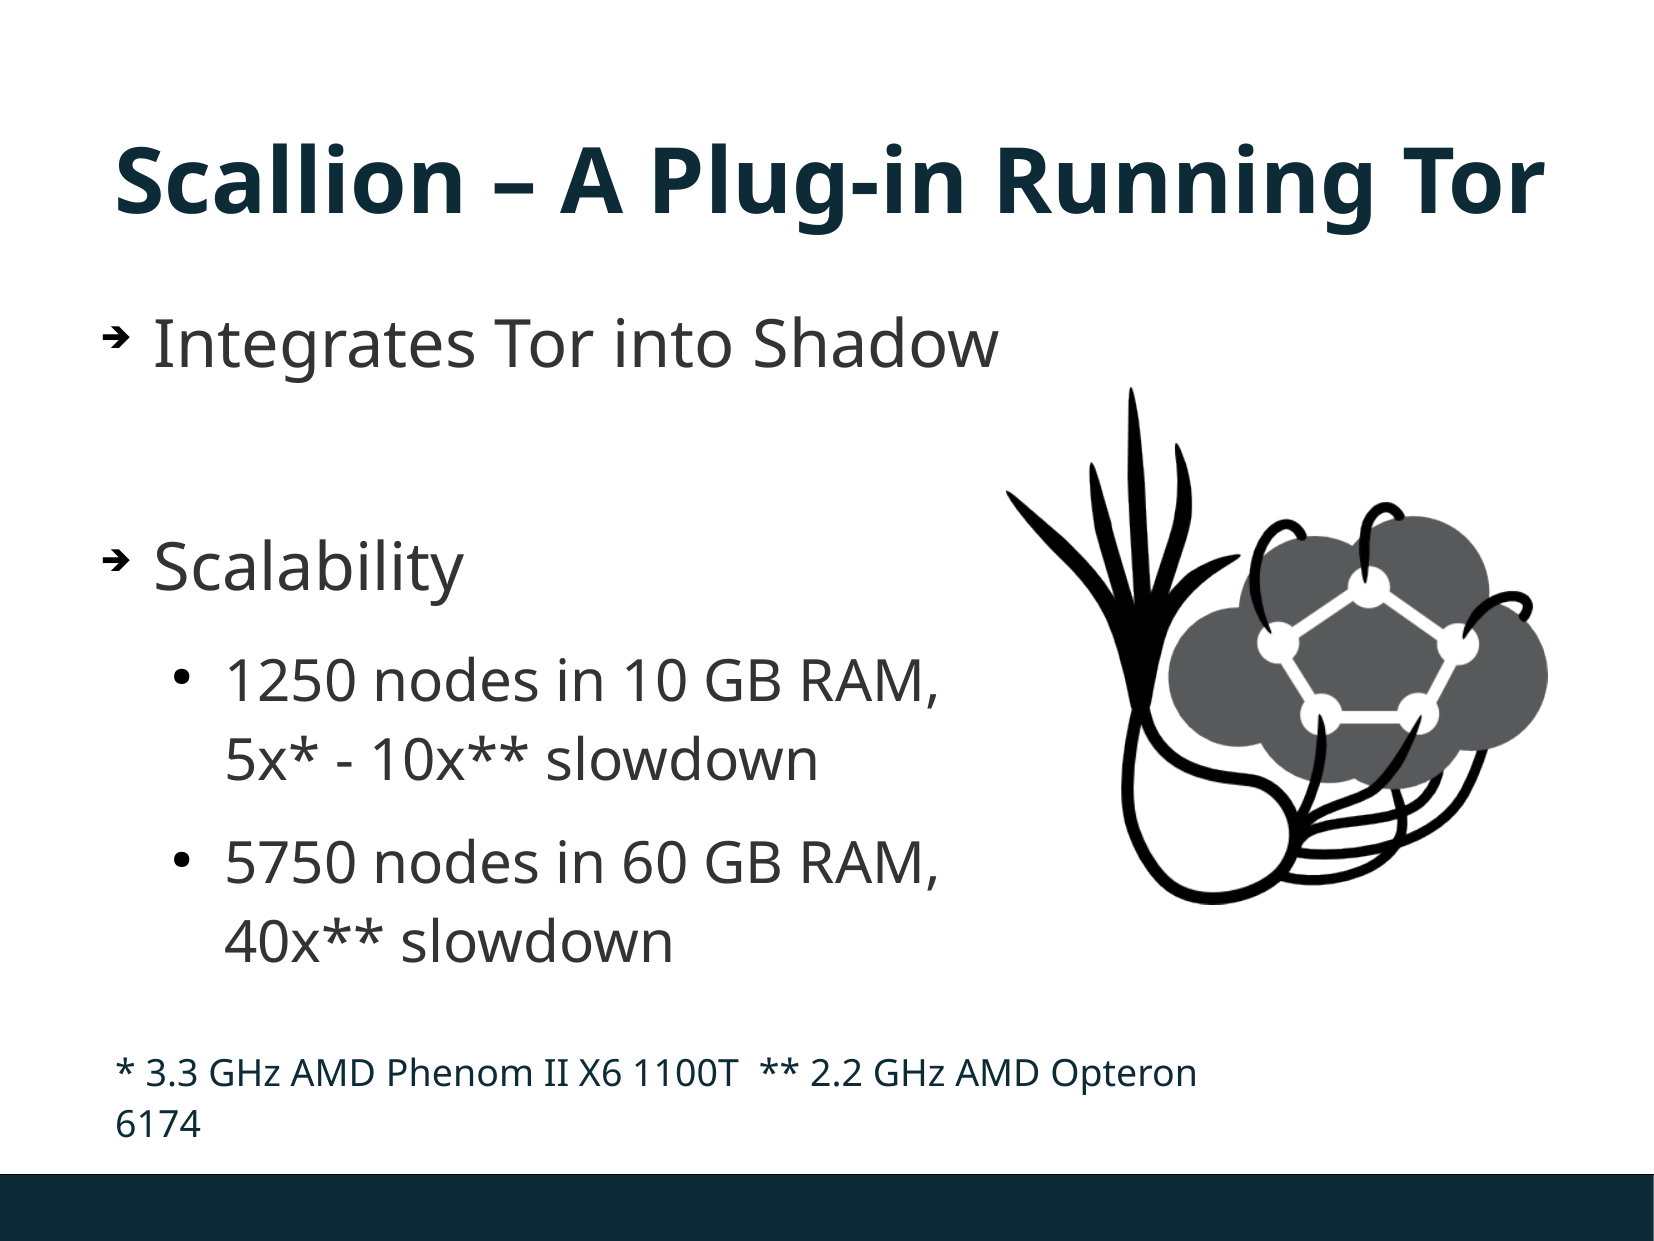

# Scallion – A Plug-in Running Tor
Integrates Tor into Shadow
Scalability
1250 nodes in 10 GB RAM,
5x* - 10x** slowdown
5750 nodes in 60 GB RAM,
40x** slowdown
* 3.3 GHz AMD Phenom II X6 1100T ** 2.2 GHz AMD Opteron 6174